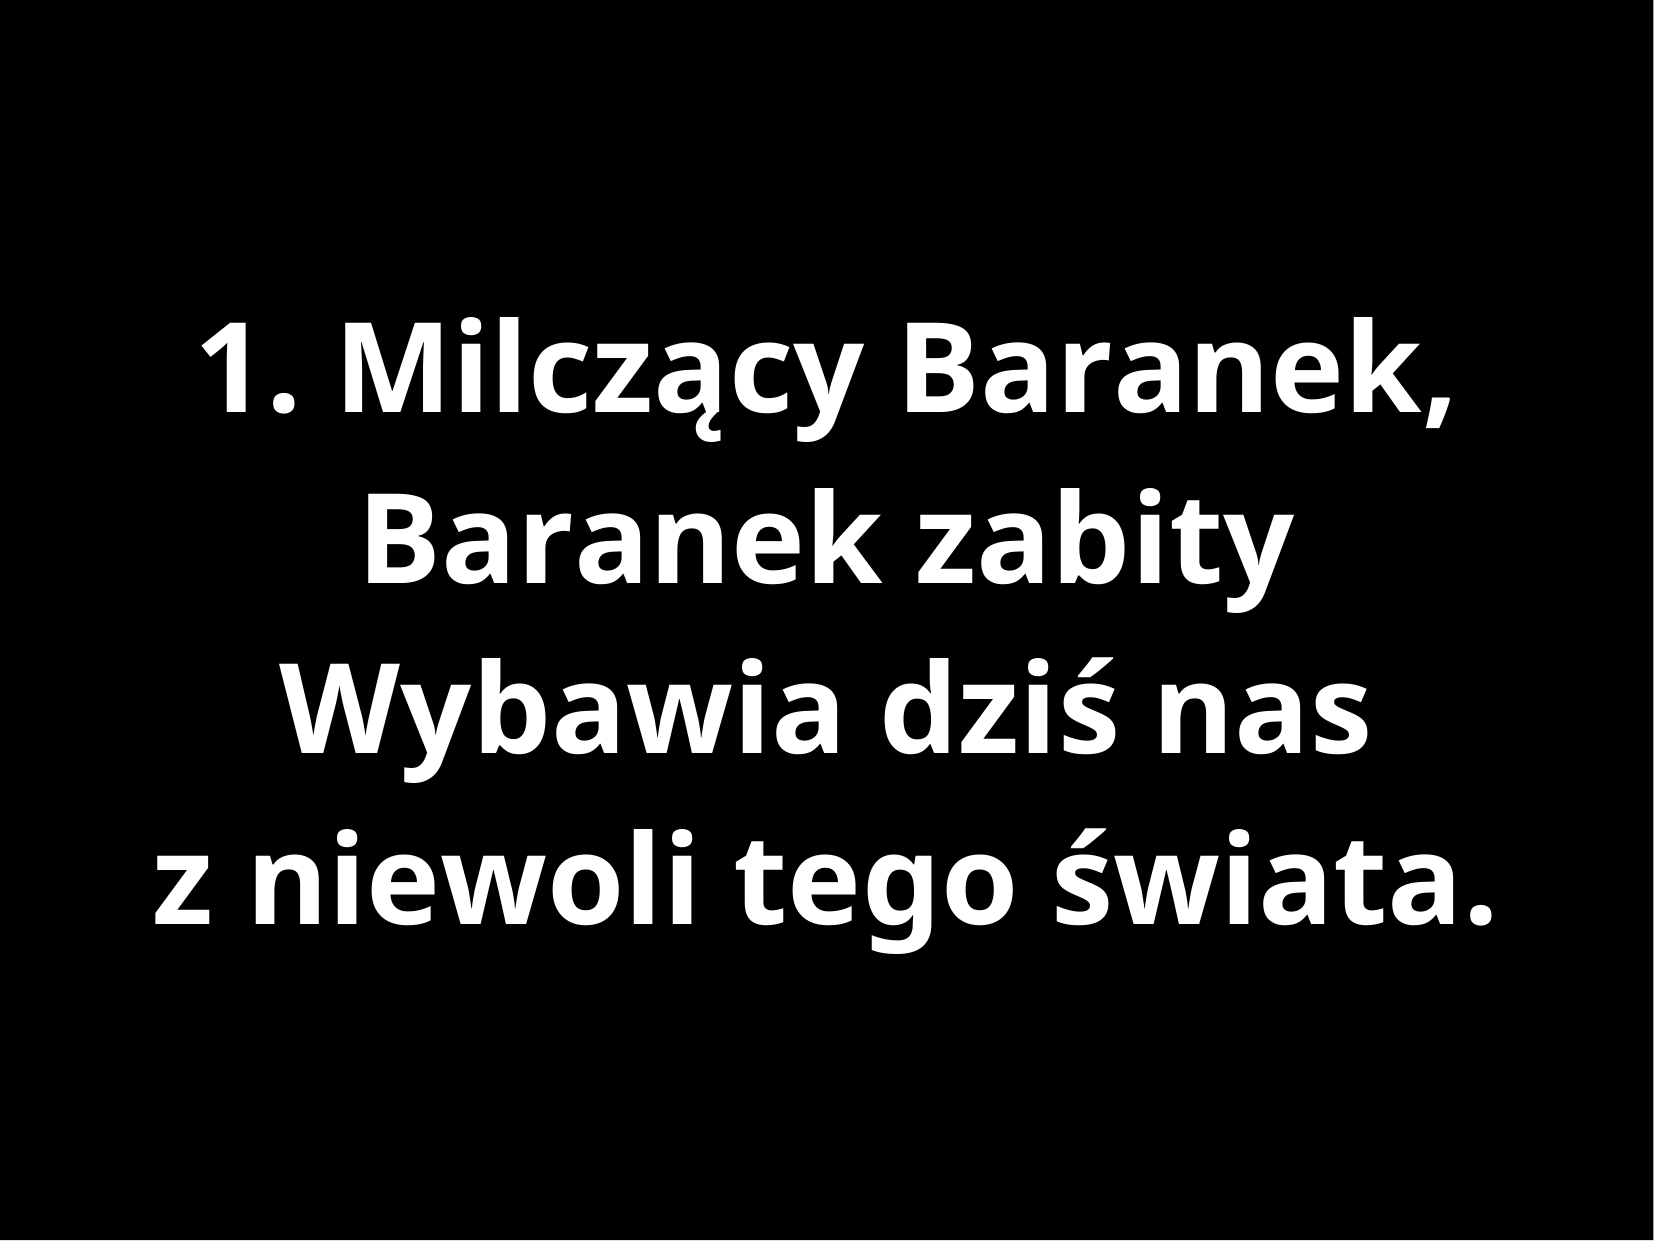

# 1. Milczący Baranek, Baranek zabity Wybawia dziś nas z niewoli tego świata.